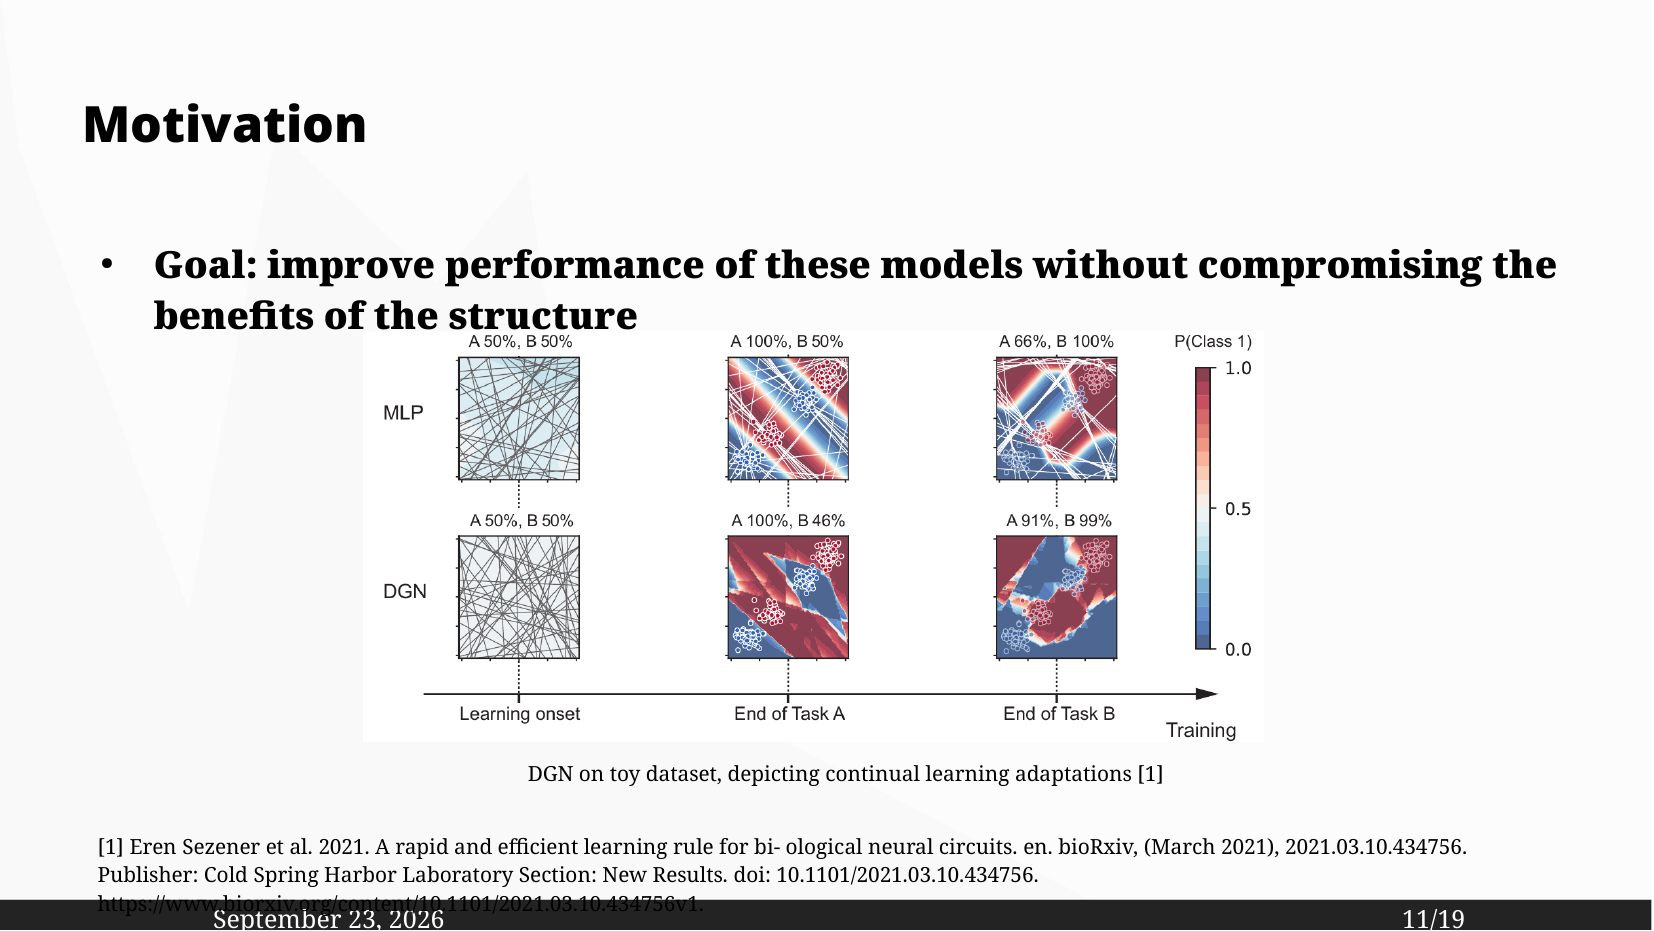

# Motivation
Goal: improve performance of these models without compromising the benefits of the structure
DGN on toy dataset, depicting continual learning adaptations [1]
[1] Eren Sezener et al. 2021. A rapid and efficient learning rule for bi- ological neural circuits. en. bioRxiv, (March 2021), 2021.03.10.434756. Publisher: Cold Spring Harbor Laboratory Section: New Results. doi: 10.1101/2021.03.10.434756. https://www.biorxiv.org/content/10.1101/2021.03.10.434756v1.